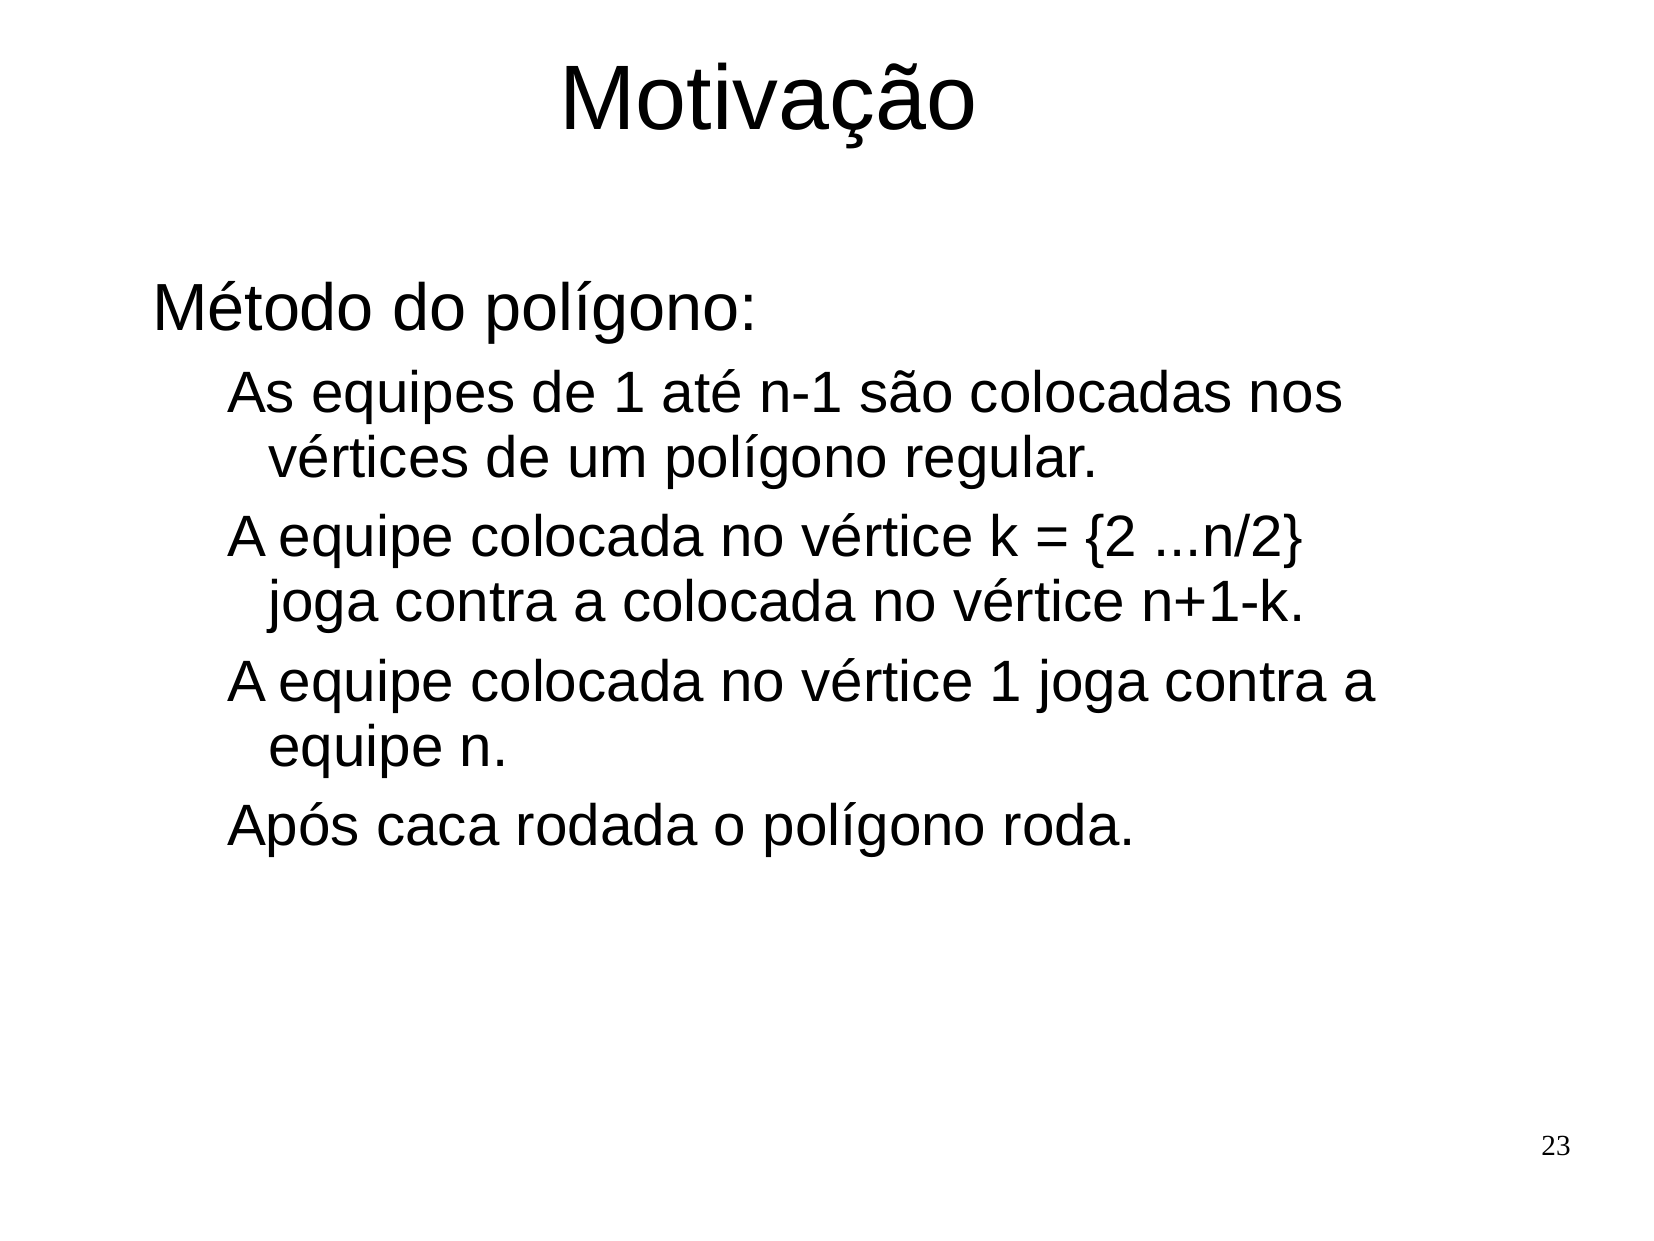

# Motivação
Método do polígono:
As equipes de 1 até n-1 são colocadas nos vértices de um polígono regular.
A equipe colocada no vértice k = {2 ...n/2} joga contra a colocada no vértice n+1-k.
A equipe colocada no vértice 1 joga contra a equipe n.
Após caca rodada o polígono roda.
23